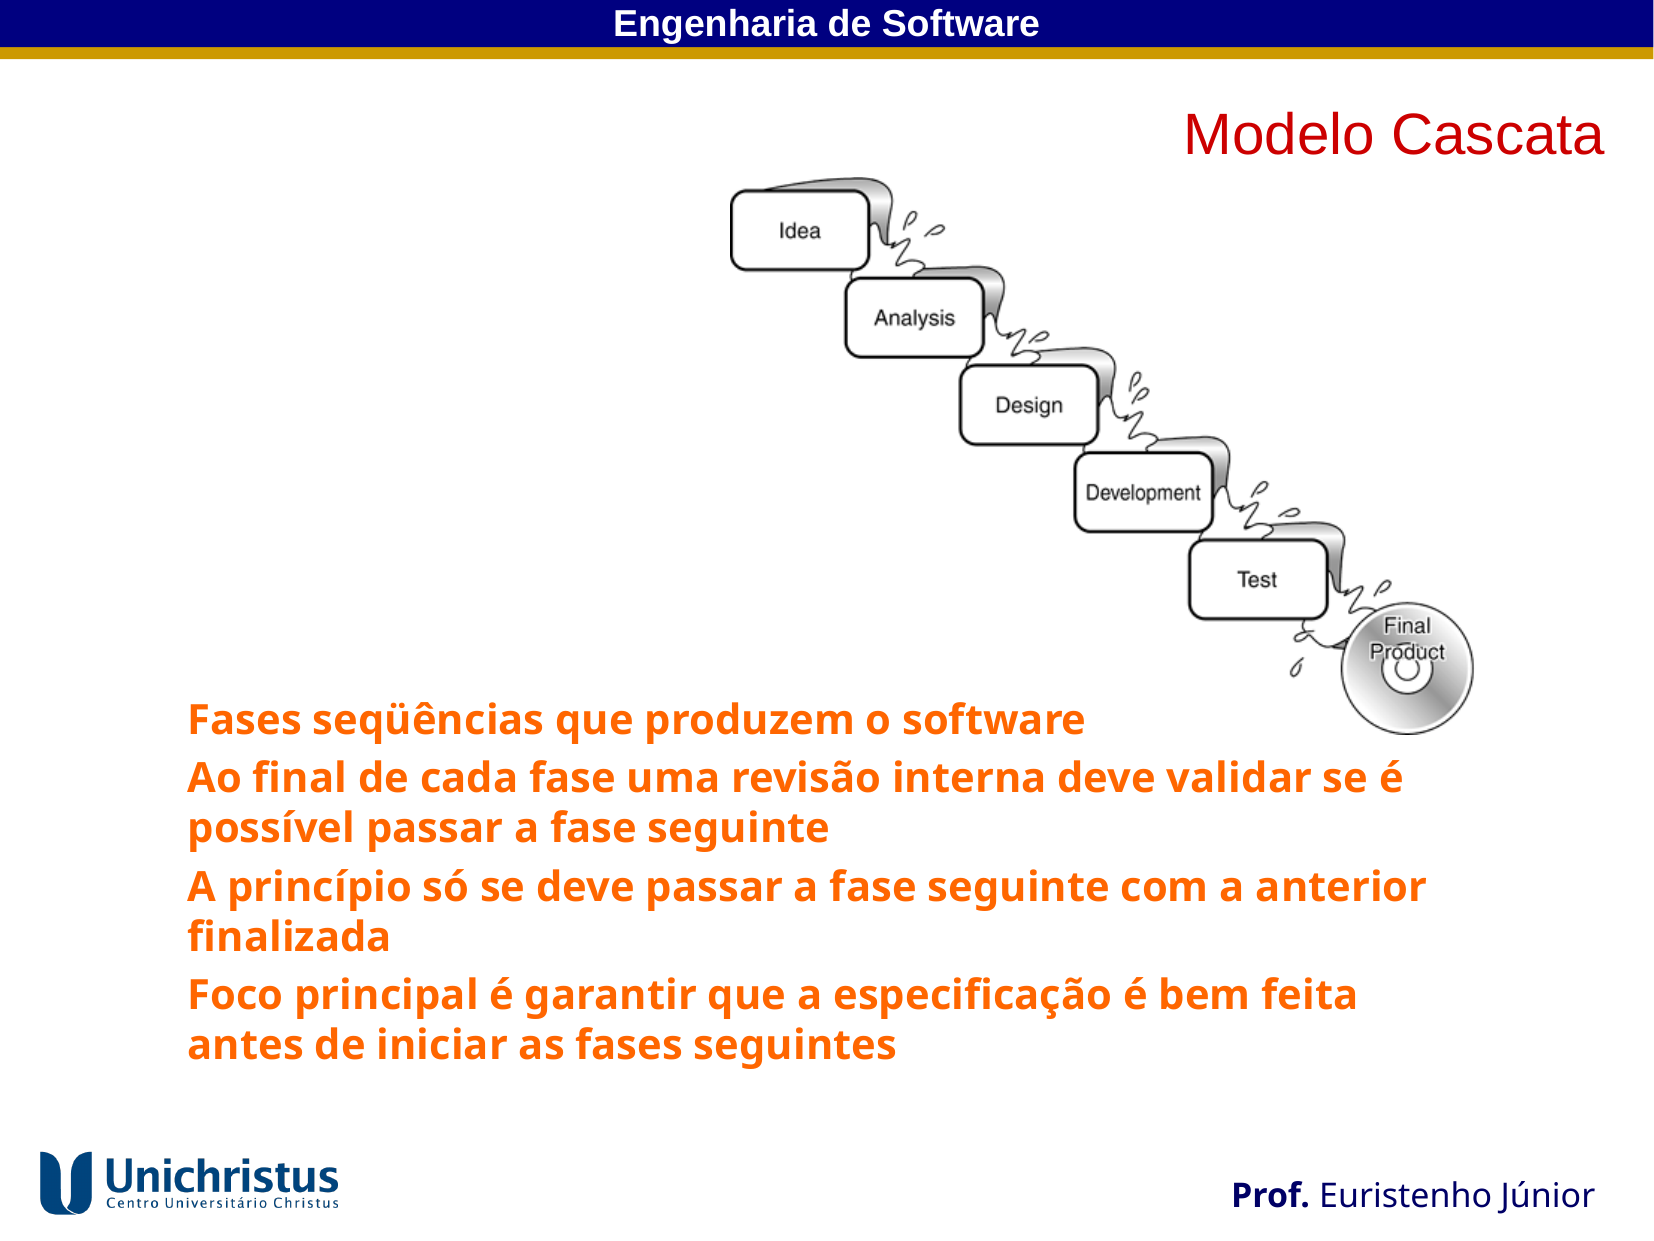

Engenharia de Software
Modelo Cascata
Fases seqüências que produzem o software
Ao final de cada fase uma revisão interna deve validar se é possível passar a fase seguinte
A princípio só se deve passar a fase seguinte com a anterior finalizada
Foco principal é garantir que a especificação é bem feita antes de iniciar as fases seguintes
Prof. Euristenho Júnior